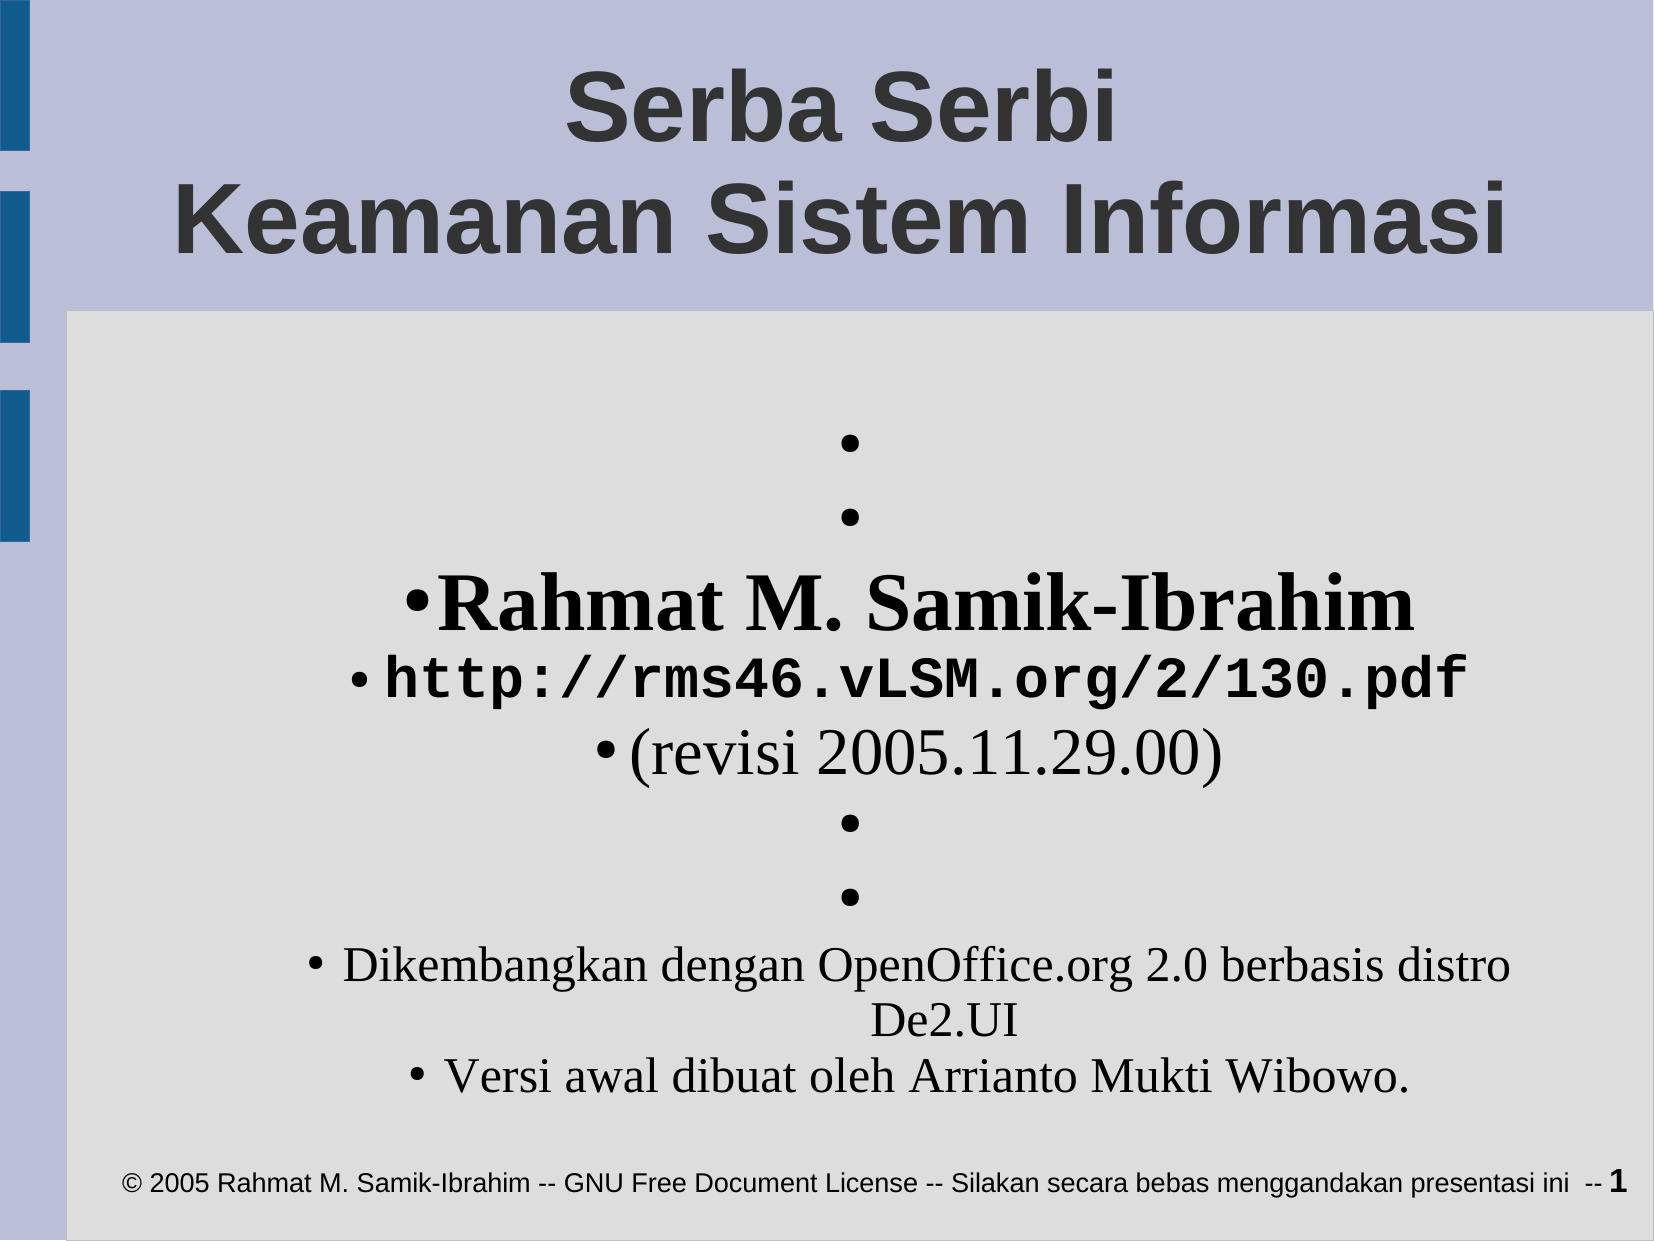

# Serba Serbi Keamanan Sistem Informasi
Rahmat M. Samik-Ibrahim
http://rms46.vLSM.org/2/130.pdf
(revisi 2005.11.29.00)
Dikembangkan dengan OpenOffice.org 2.0 berbasis distro De2.UI
Versi awal dibuat oleh Arrianto Mukti Wibowo.